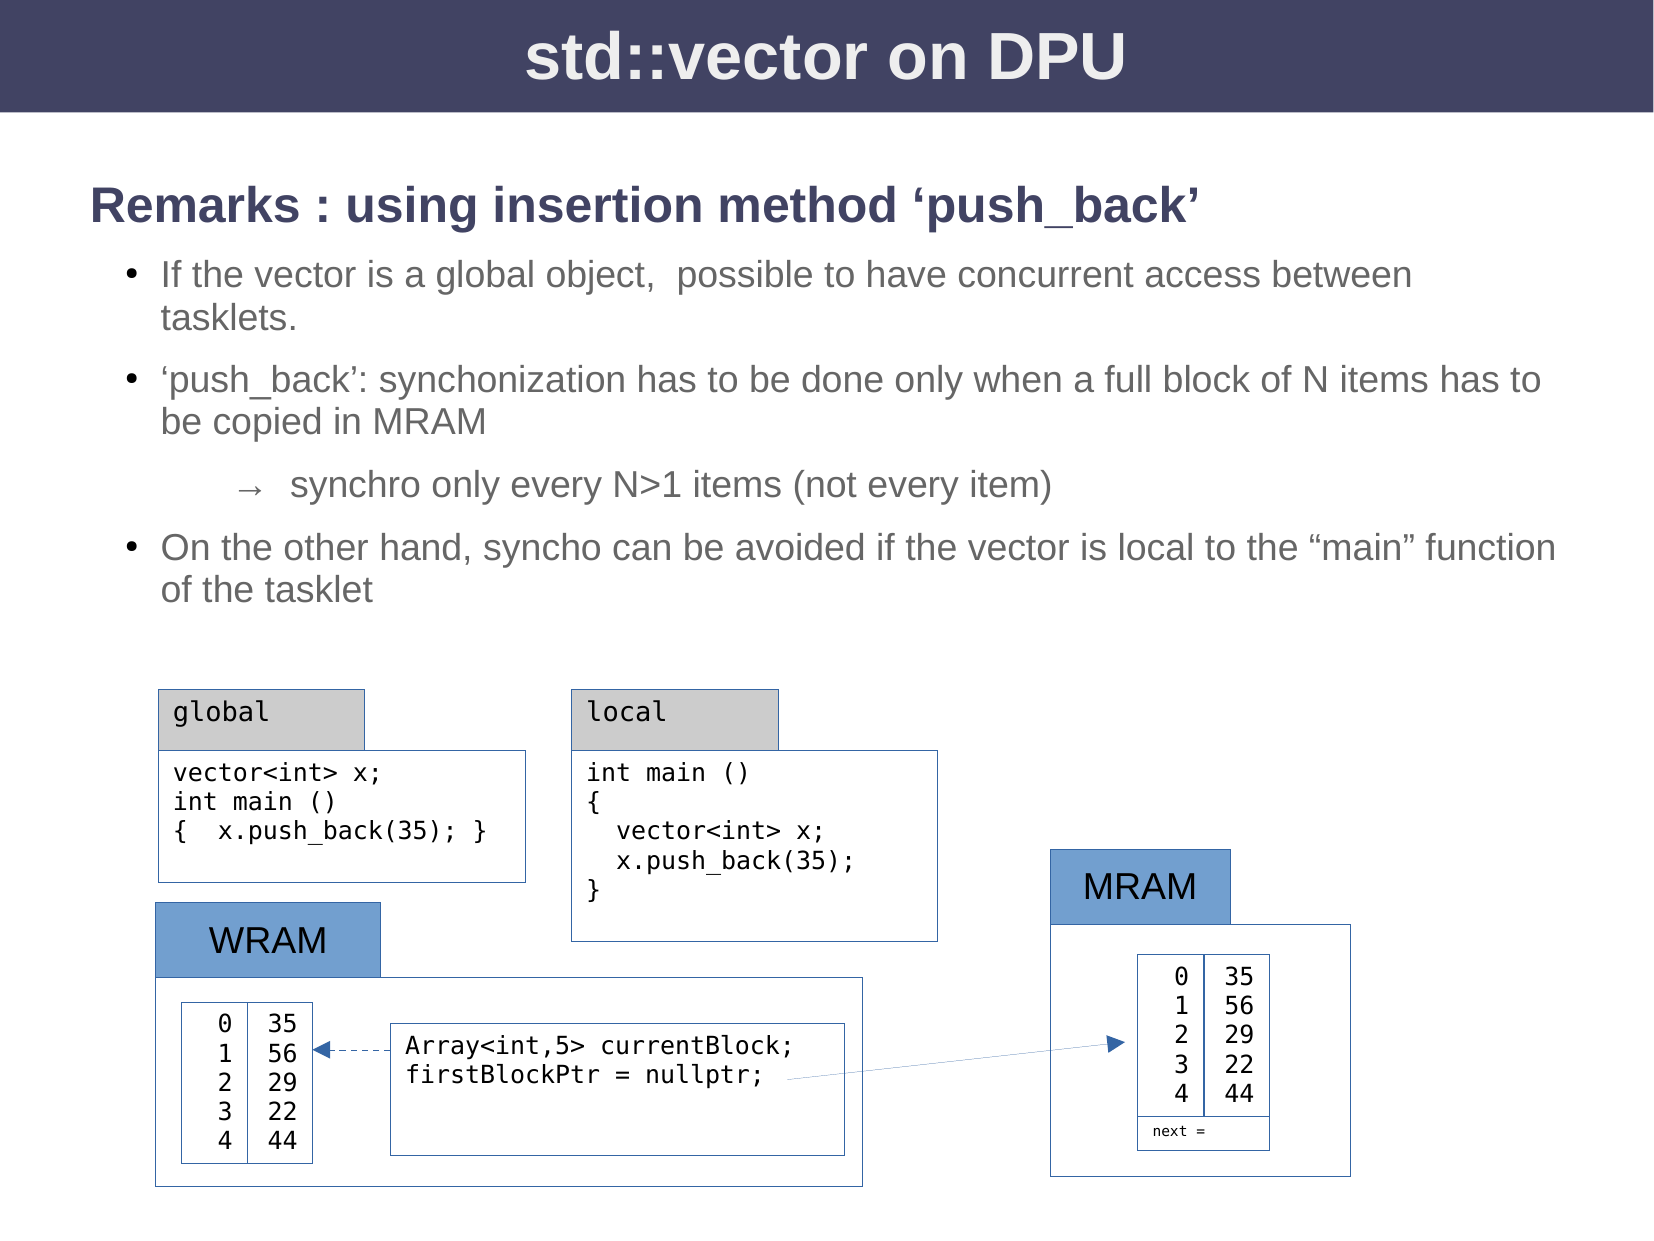

std::vector on DPU
Remarks : using insertion method ‘push_back’
If the vector is a global object, possible to have concurrent access between tasklets.
‘push_back’: synchonization has to be done only when a full block of N items has to be copied in MRAM
→ synchro only every N>1 items (not every item)
On the other hand, syncho can be avoided if the vector is local to the “main” function of the tasklet
global
local
vector<int> x;
int main ()
{ x.push_back(35); }
int main ()
{
 vector<int> x;
 x.push_back(35);
}
MRAM
WRAM
0
1
2
3
4
35
56
29
22
44
0
1
2
3
4
35
56
29
22
44
Array<int,5> currentBlock;
firstBlockPtr = nullptr;
next =